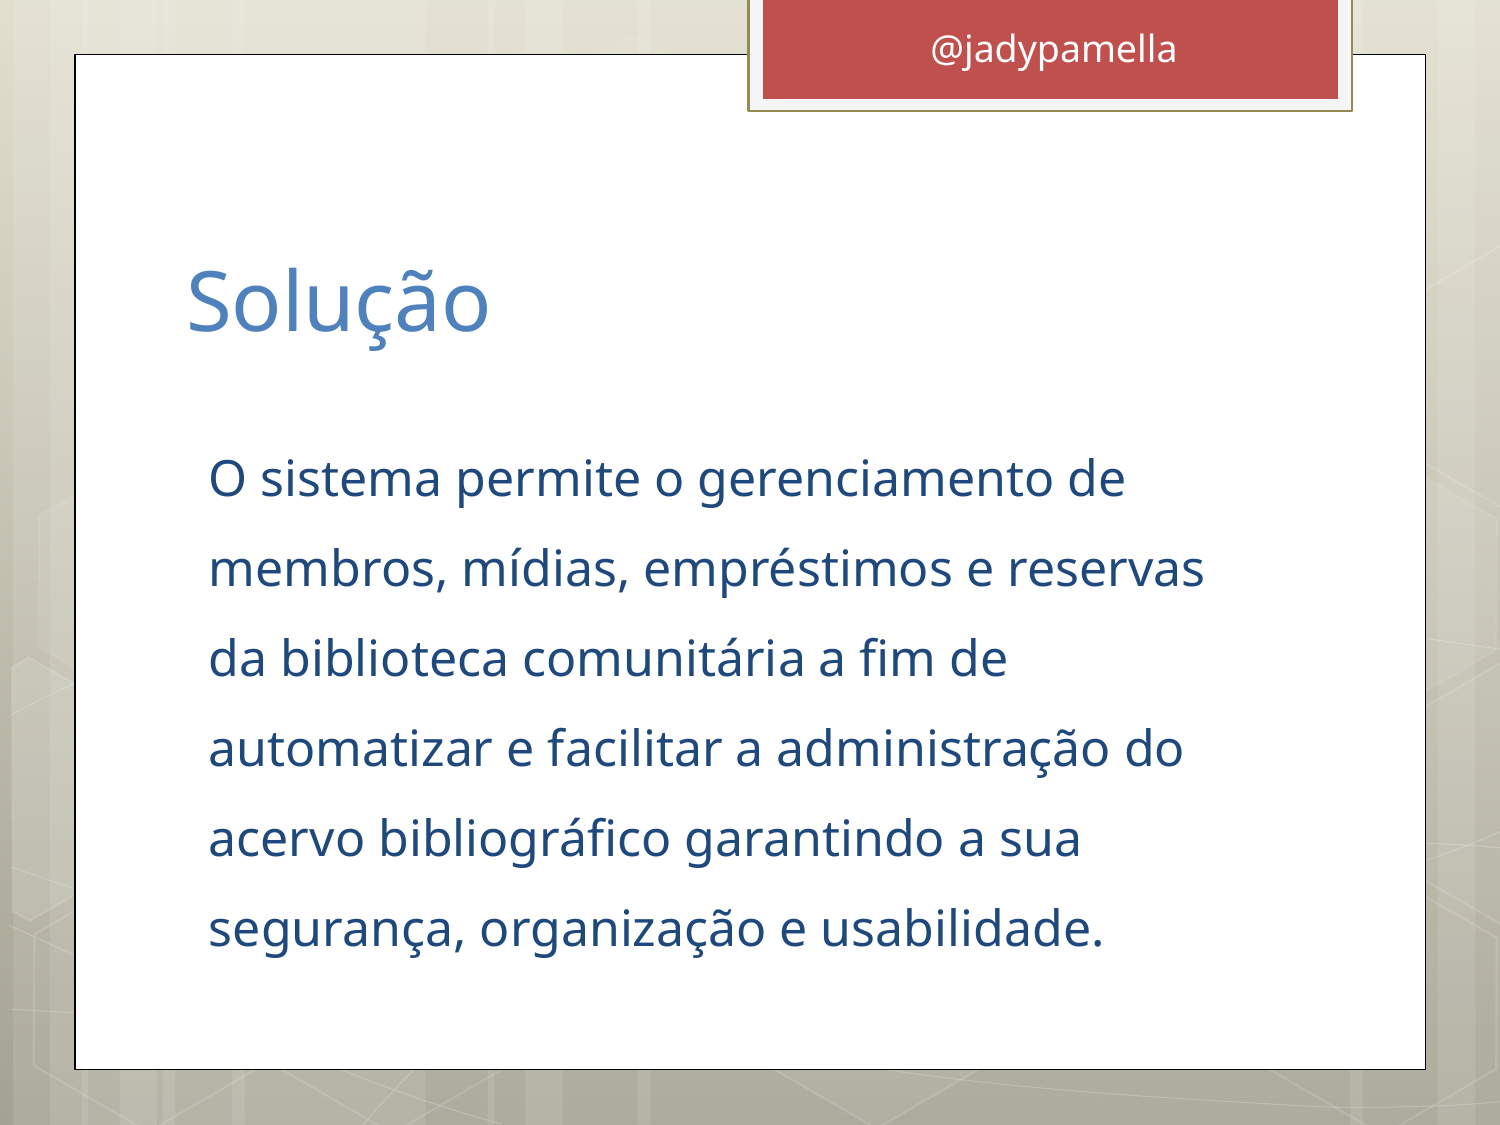

@jadypamella
# Solução
O sistema permite o gerenciamento de membros, mídias, empréstimos e reservas da biblioteca comunitária a fim de automatizar e facilitar a administração do acervo bibliográfico garantindo a sua segurança, organização e usabilidade.